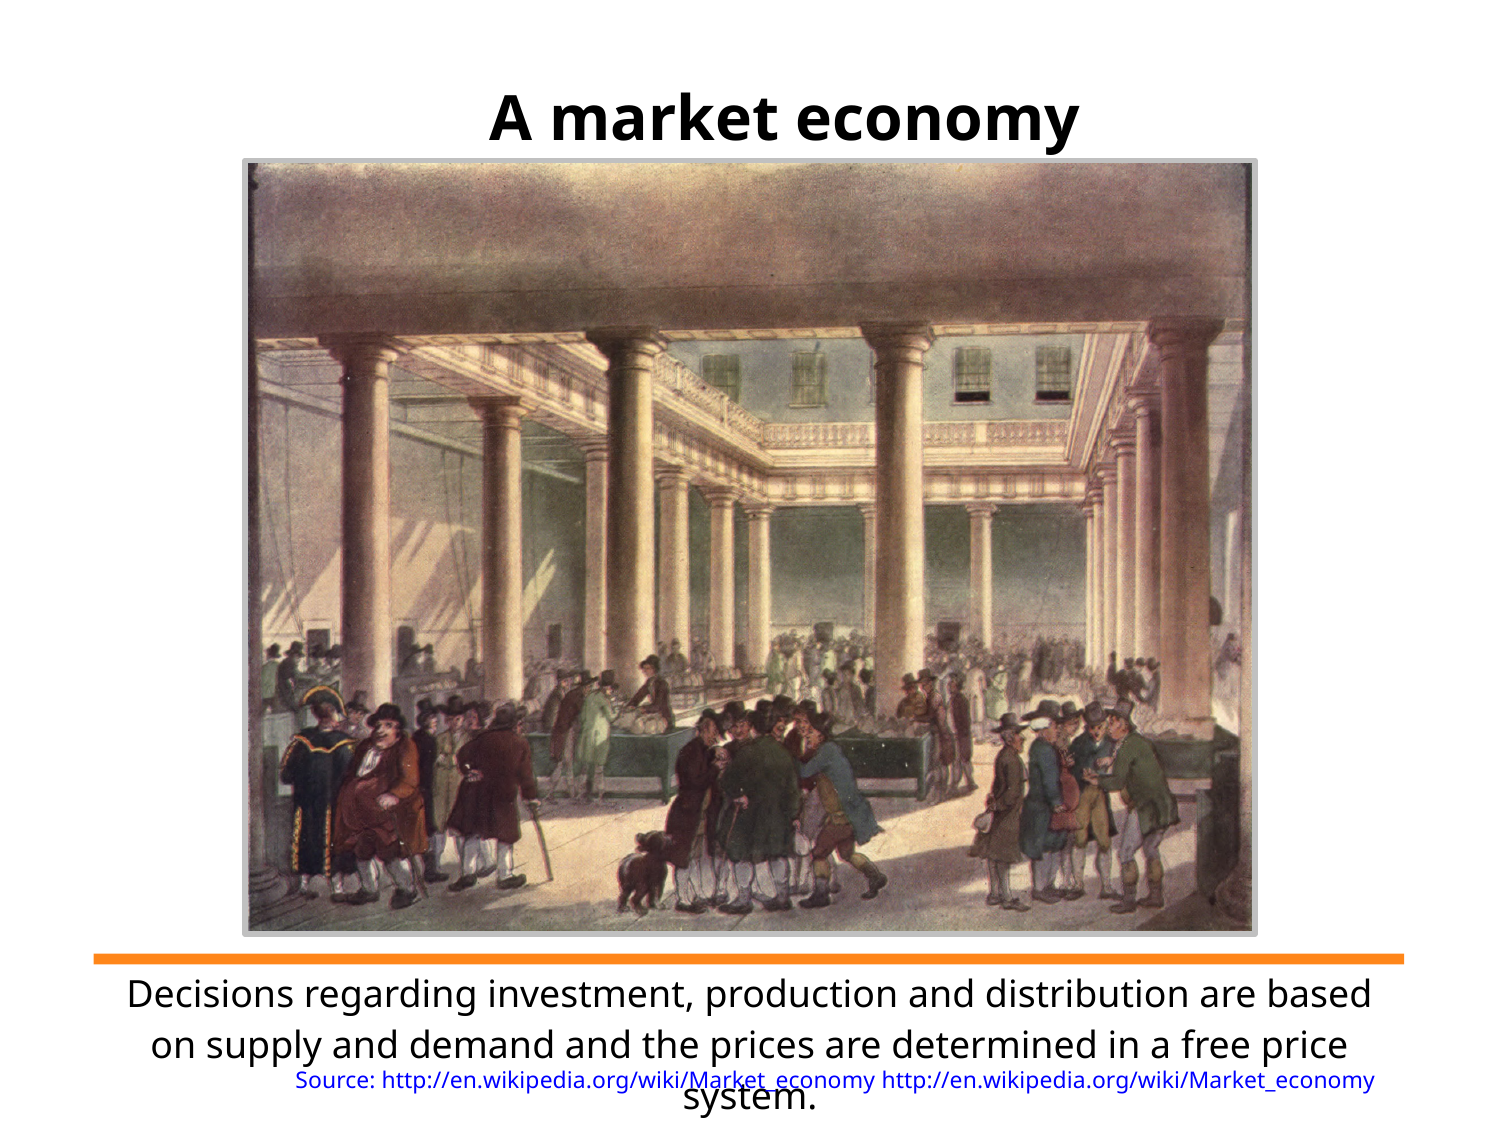

# A market economy
Decisions regarding investment, production and distribution are based on supply and demand and the prices are determined in a free price system.
Source: http://en.wikipedia.org/wiki/Market_economy http://en.wikipedia.org/wiki/Market_economy